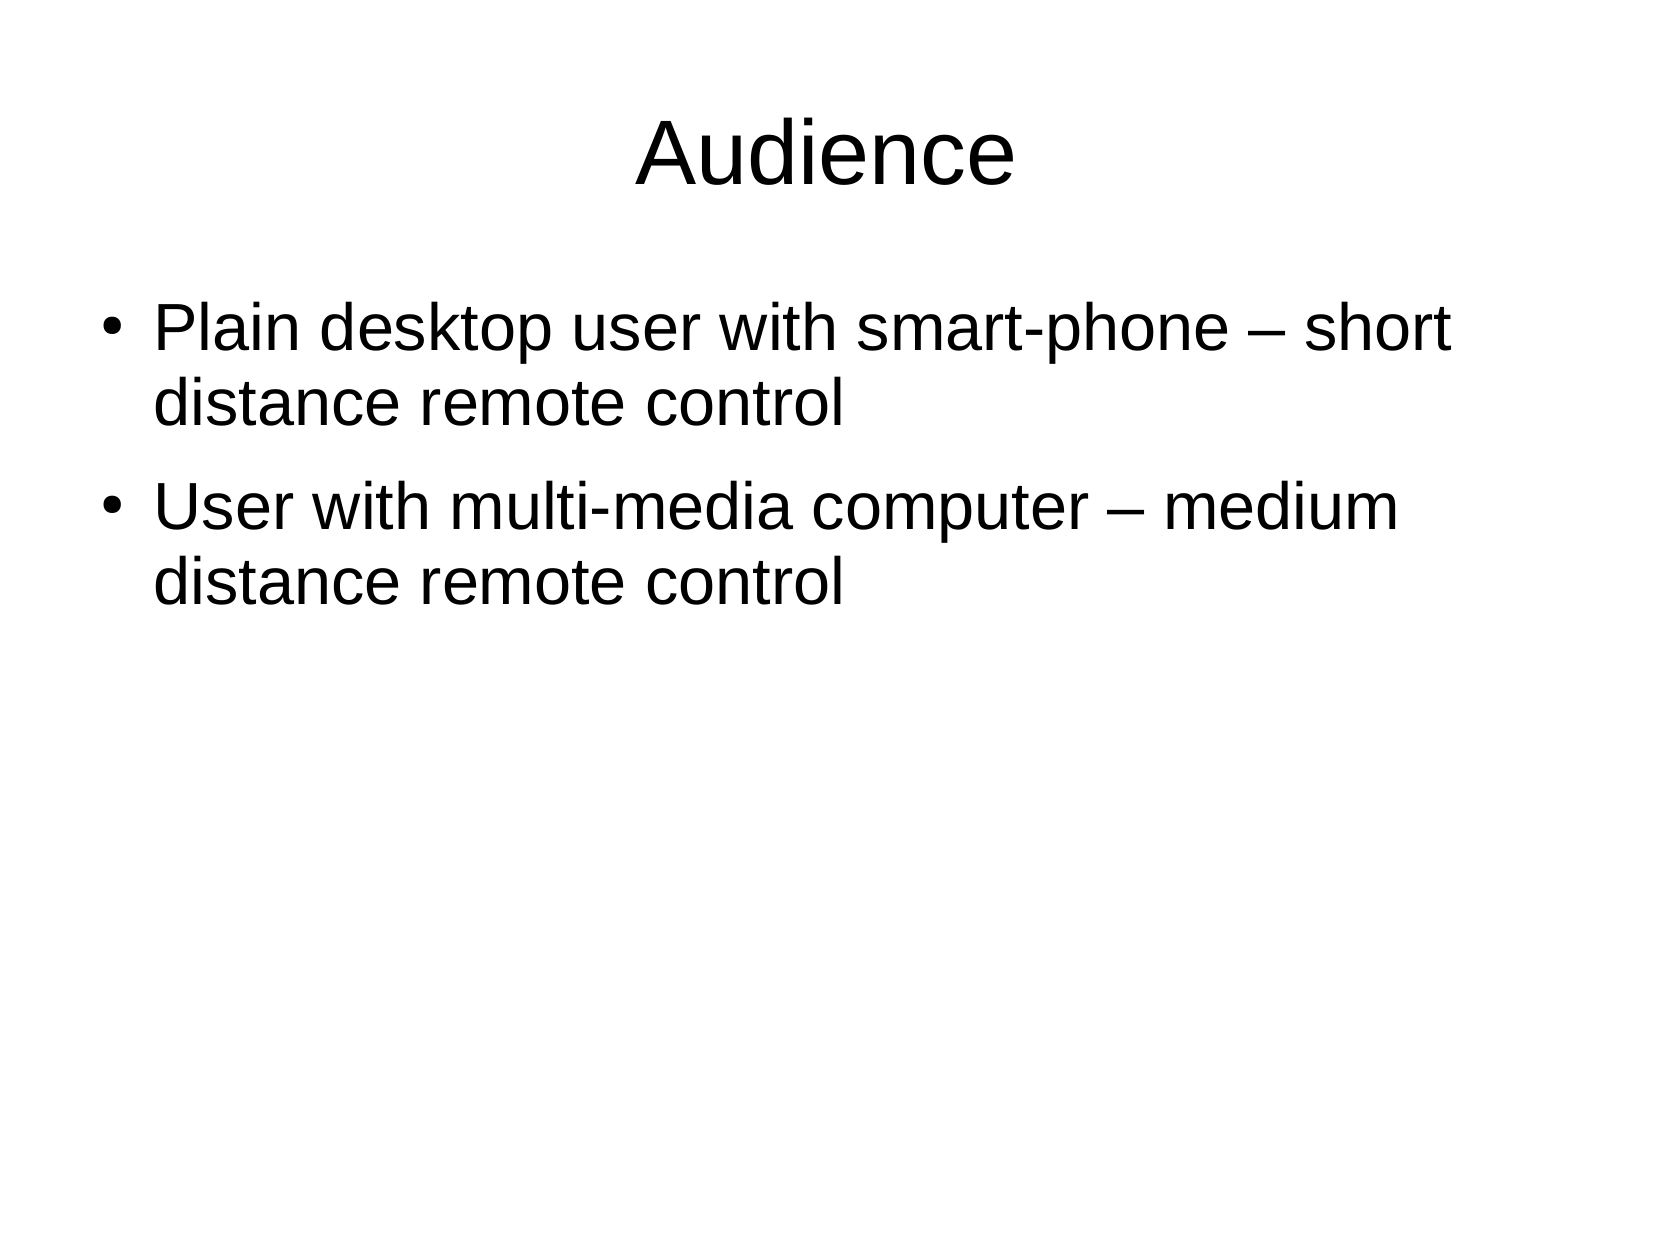

# Audience
Plain desktop user with smart-phone – short distance remote control
User with multi-media computer – medium distance remote control